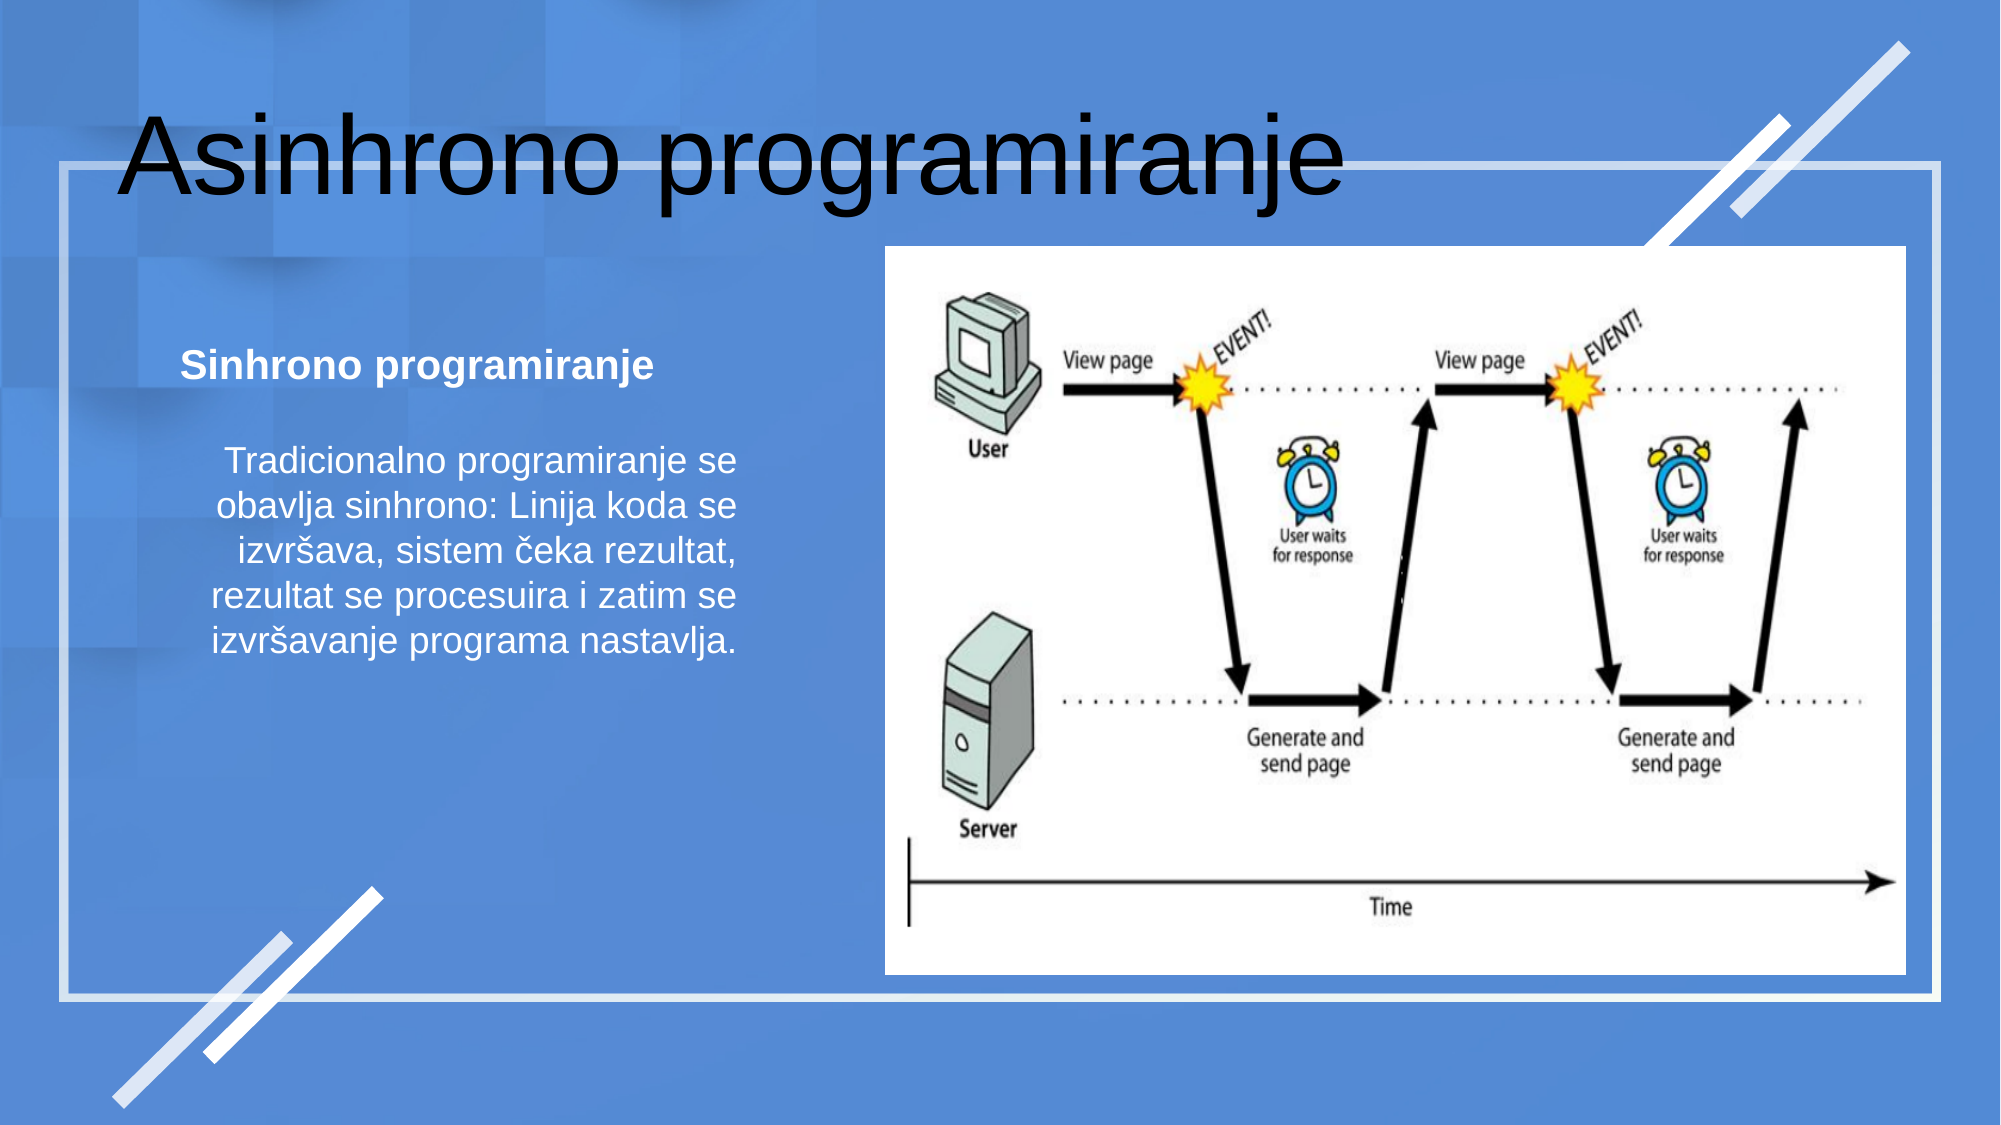

Asinhrono programiranje
Sinhrono programiranje
Tradicionalno programiranje se obavlja sinhrono: Linija koda se izvršava, sistem čeka rezultat, rezultat se procesuira i zatim se izvršavanje programa nastavlja.